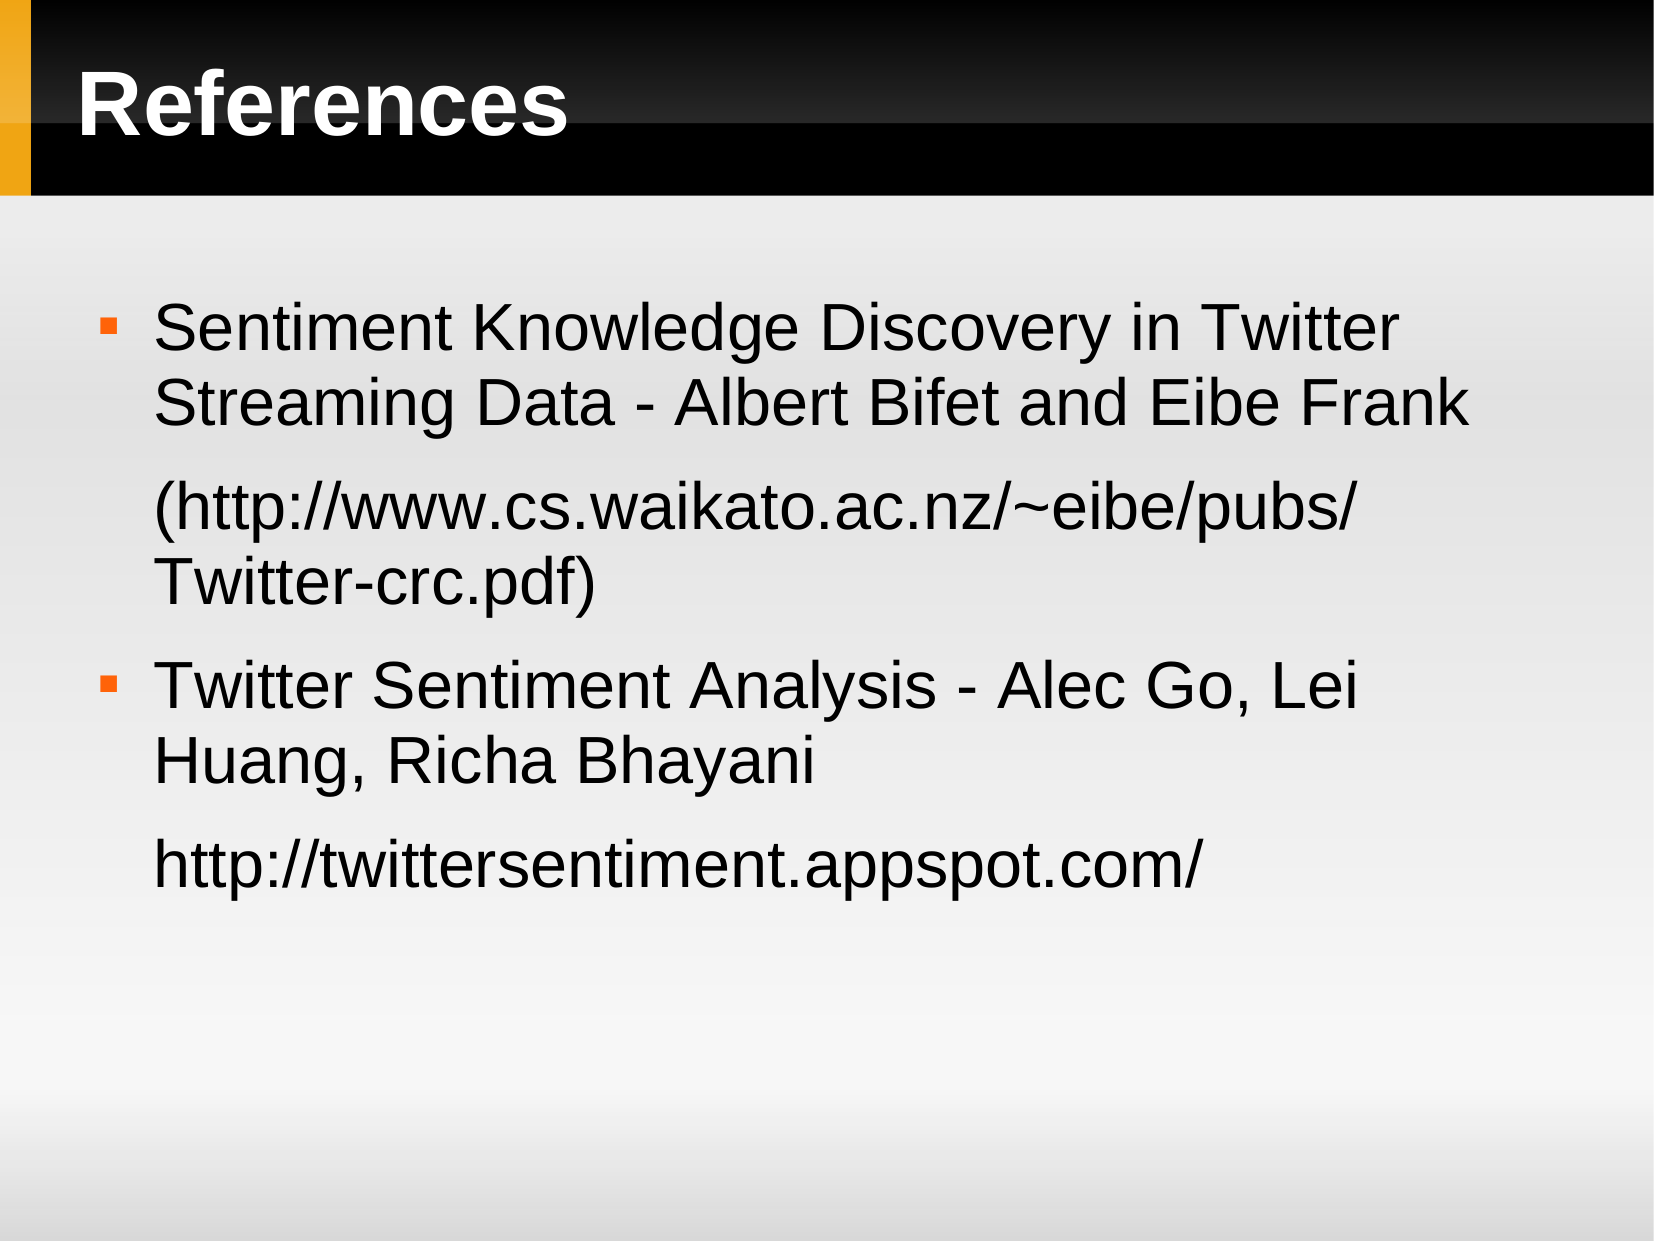

# References
Sentiment Knowledge Discovery in Twitter Streaming Data - Albert Bifet and Eibe Frank
(http://www.cs.waikato.ac.nz/~eibe/pubs/Twitter-crc.pdf)
Twitter Sentiment Analysis - Alec Go, Lei Huang, Richa Bhayani
http://twittersentiment.appspot.com/